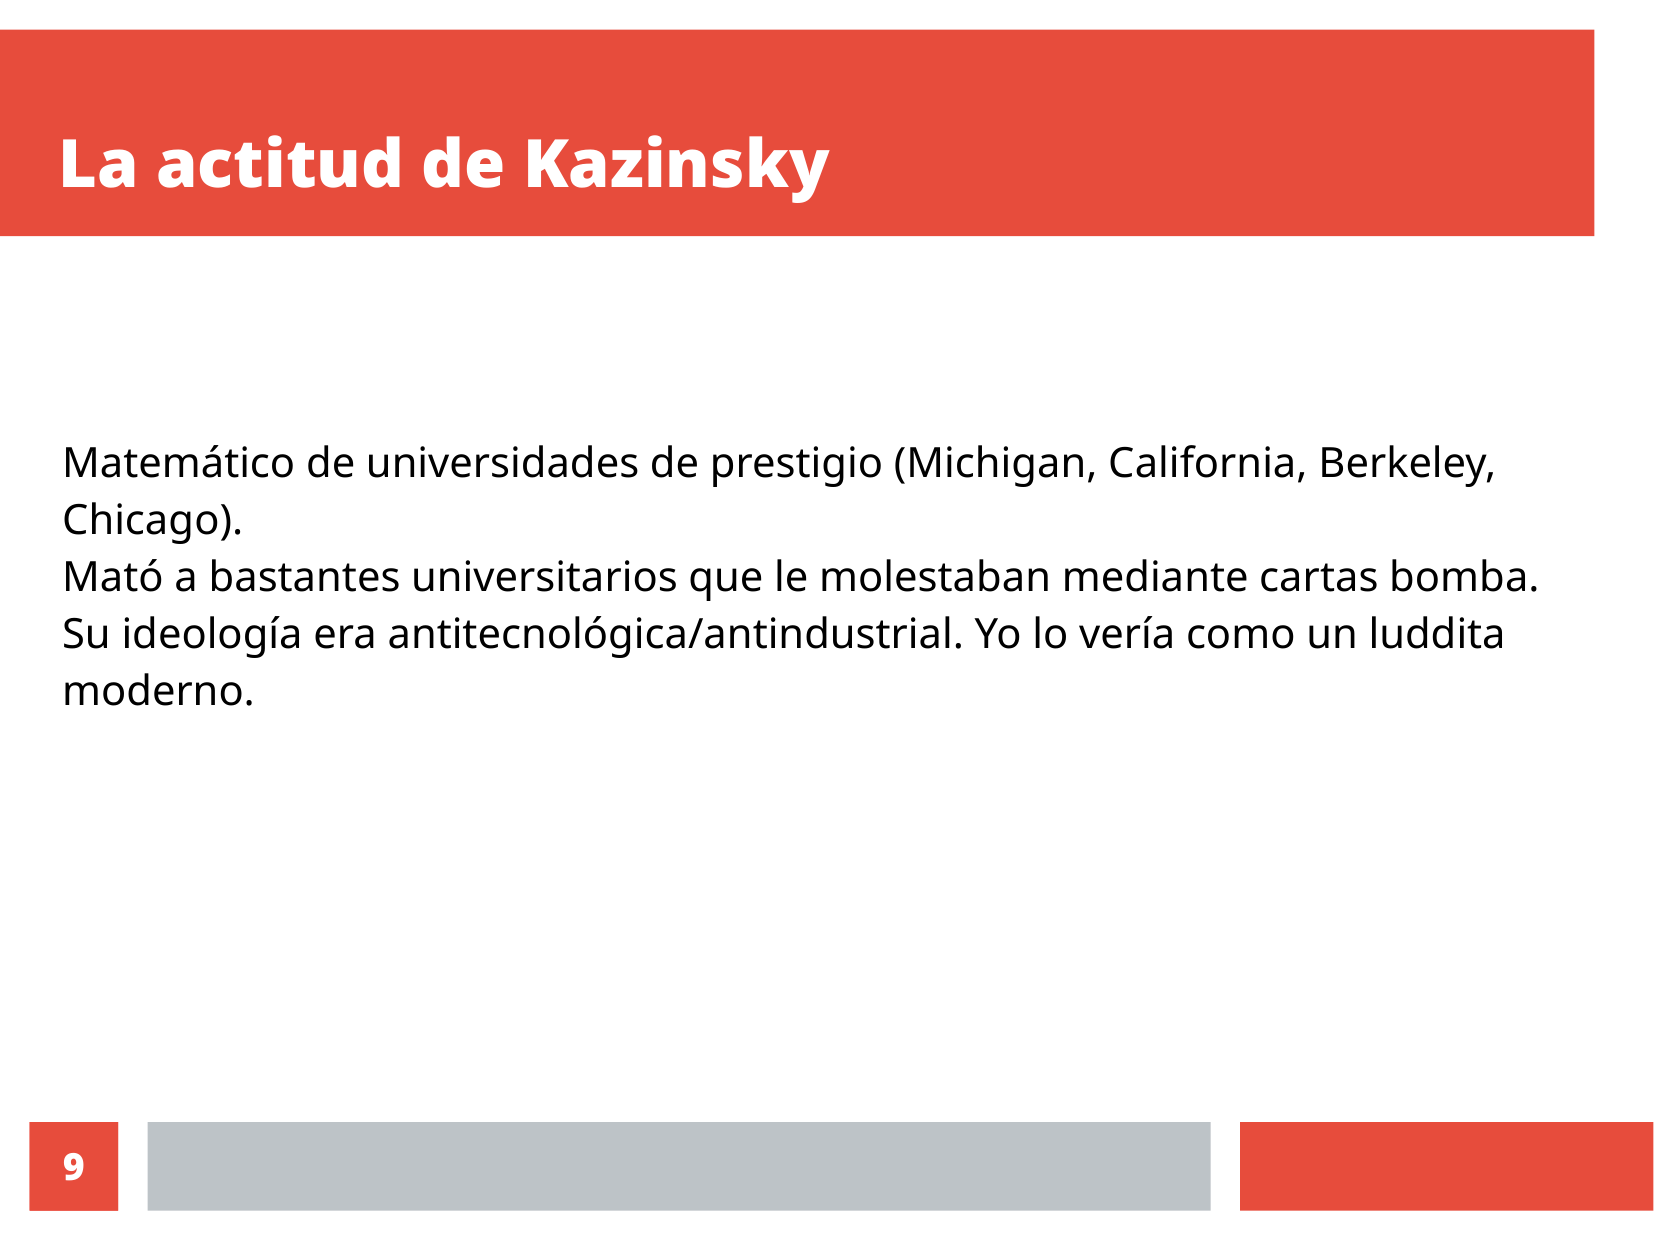

# La actitud de Kazinsky
Matemático de universidades de prestigio (Michigan, California, Berkeley, Chicago).
Mató a bastantes universitarios que le molestaban mediante cartas bomba.
Su ideología era antitecnológica/antindustrial. Yo lo vería como un luddita moderno.
9